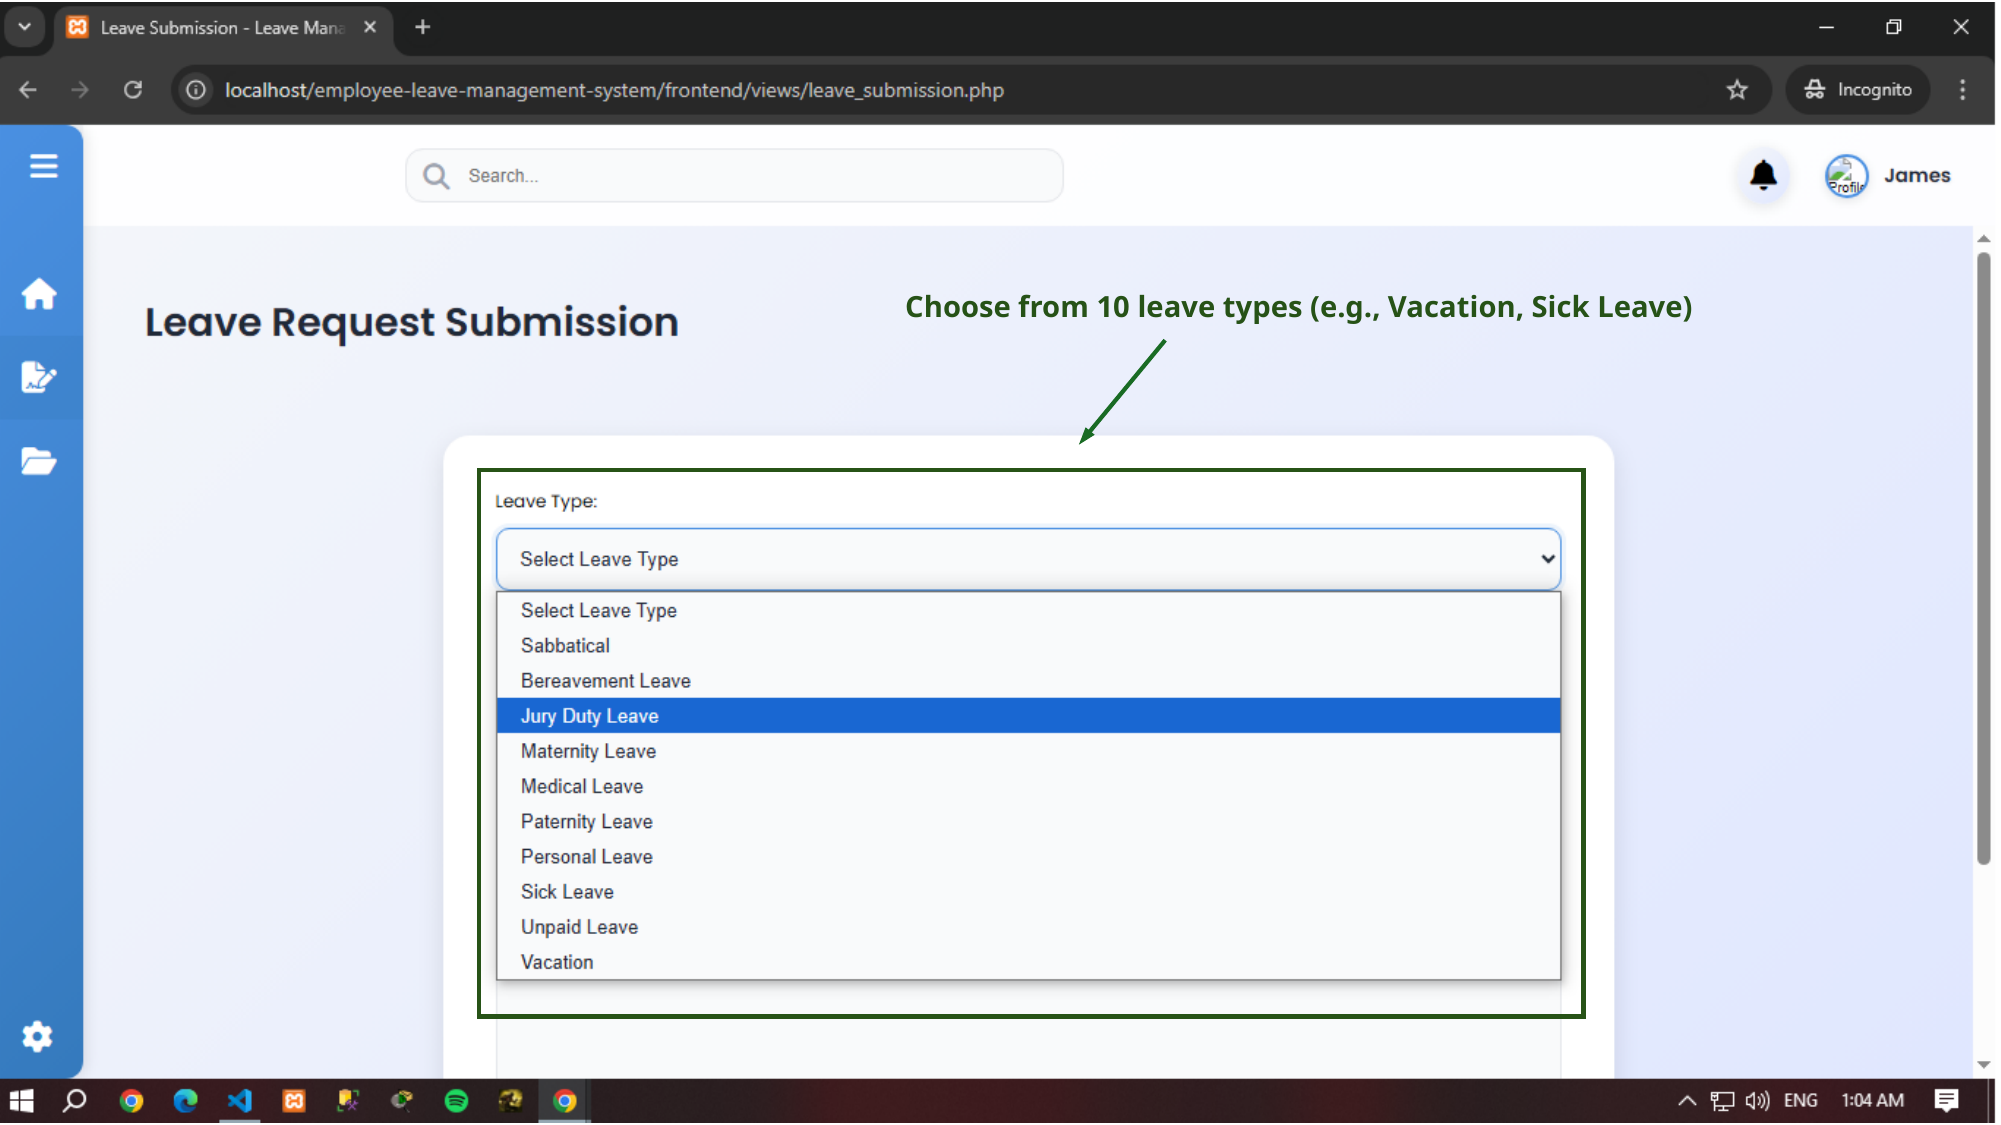

Choose from 10 leave types (e.g., Vacation, Sick Leave)